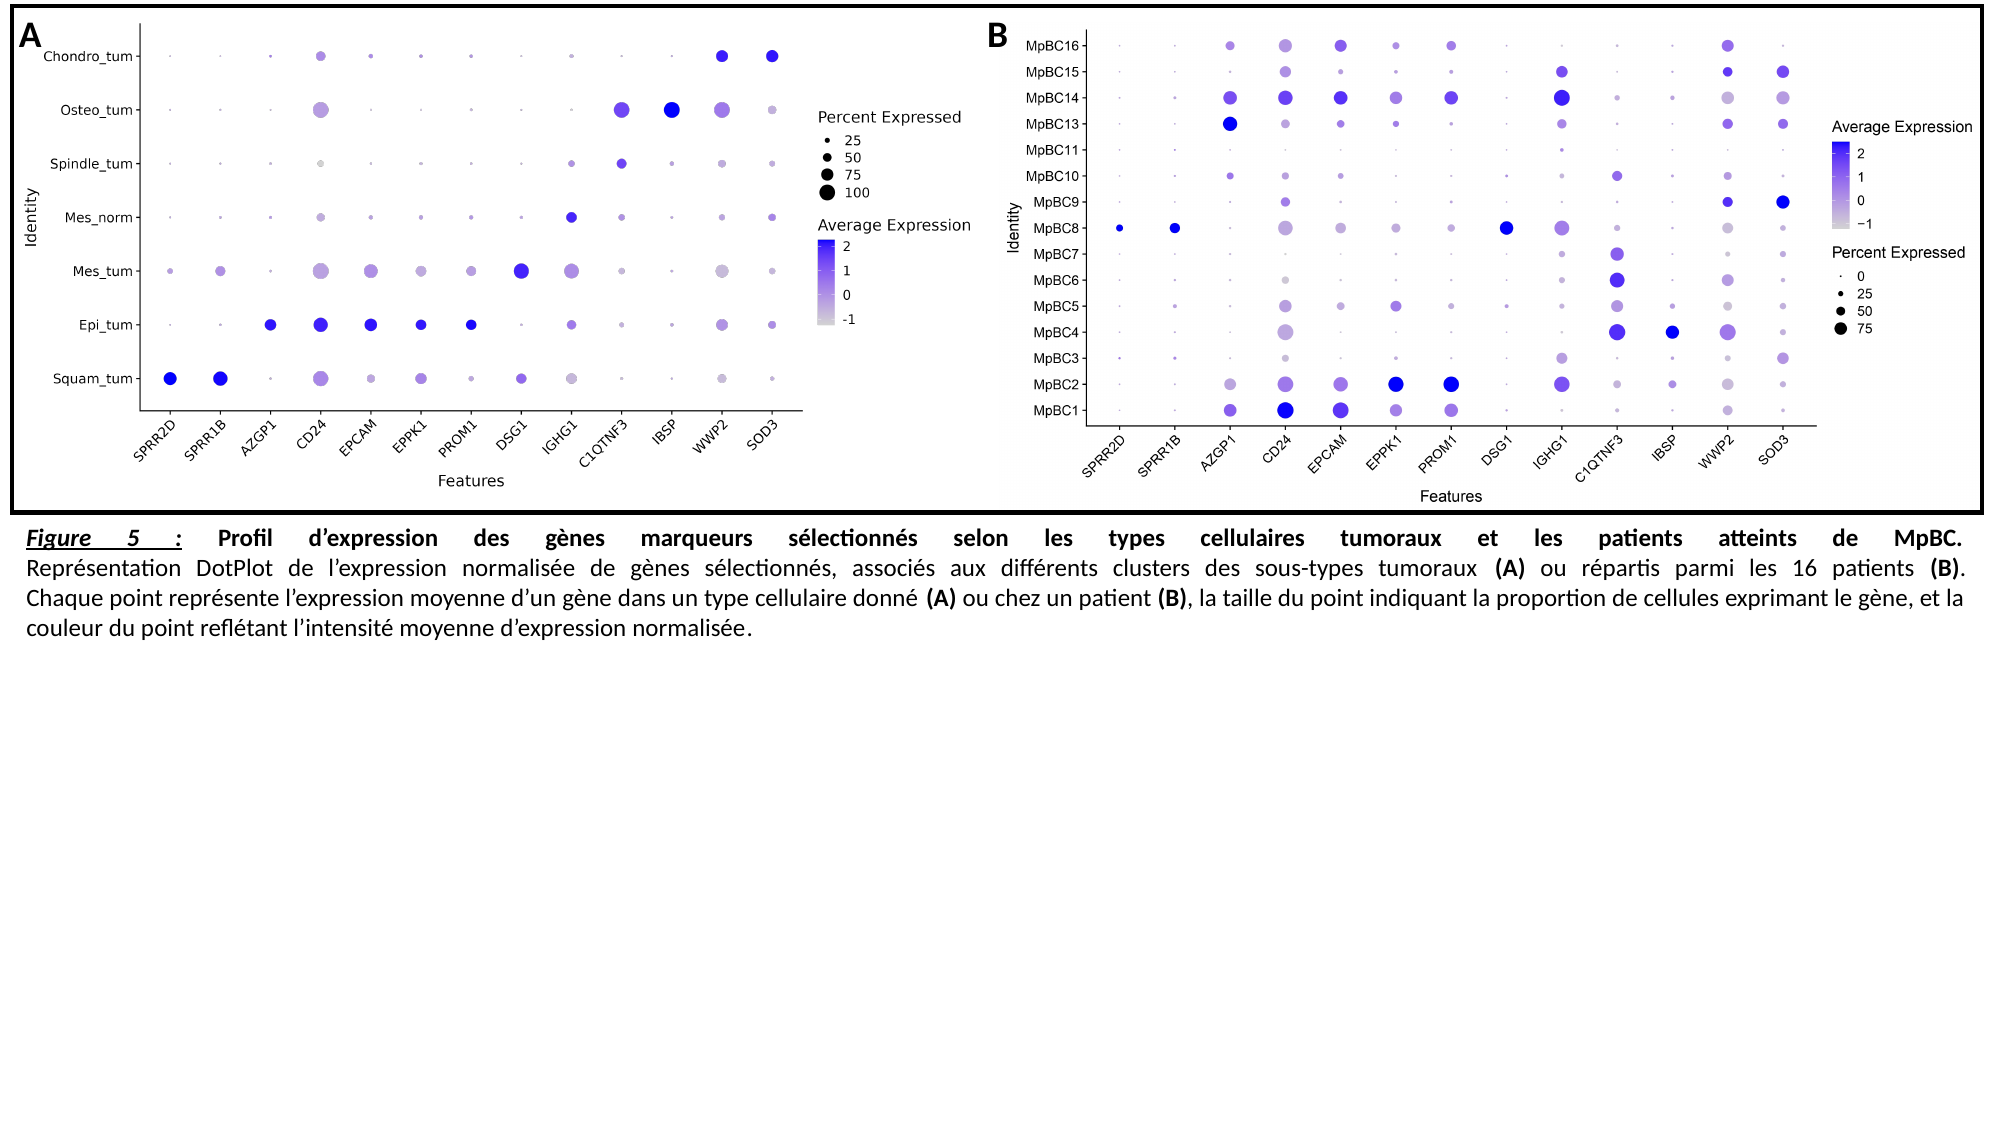

A
B
Figure 5 : Profil d’expression des gènes marqueurs sélectionnés selon les types cellulaires tumoraux et les patients atteints de MpBC.
Représentation DotPlot de l’expression normalisée de gènes sélectionnés, associés aux différents clusters des sous-types tumoraux (A) ou répartis parmi les 16 patients (B).
Chaque point représente l’expression moyenne d’un gène dans un type cellulaire donné (A) ou chez un patient (B), la taille du point indiquant la proportion de cellules exprimant le gène, et la couleur du point reflétant l’intensité moyenne d’expression normalisée.